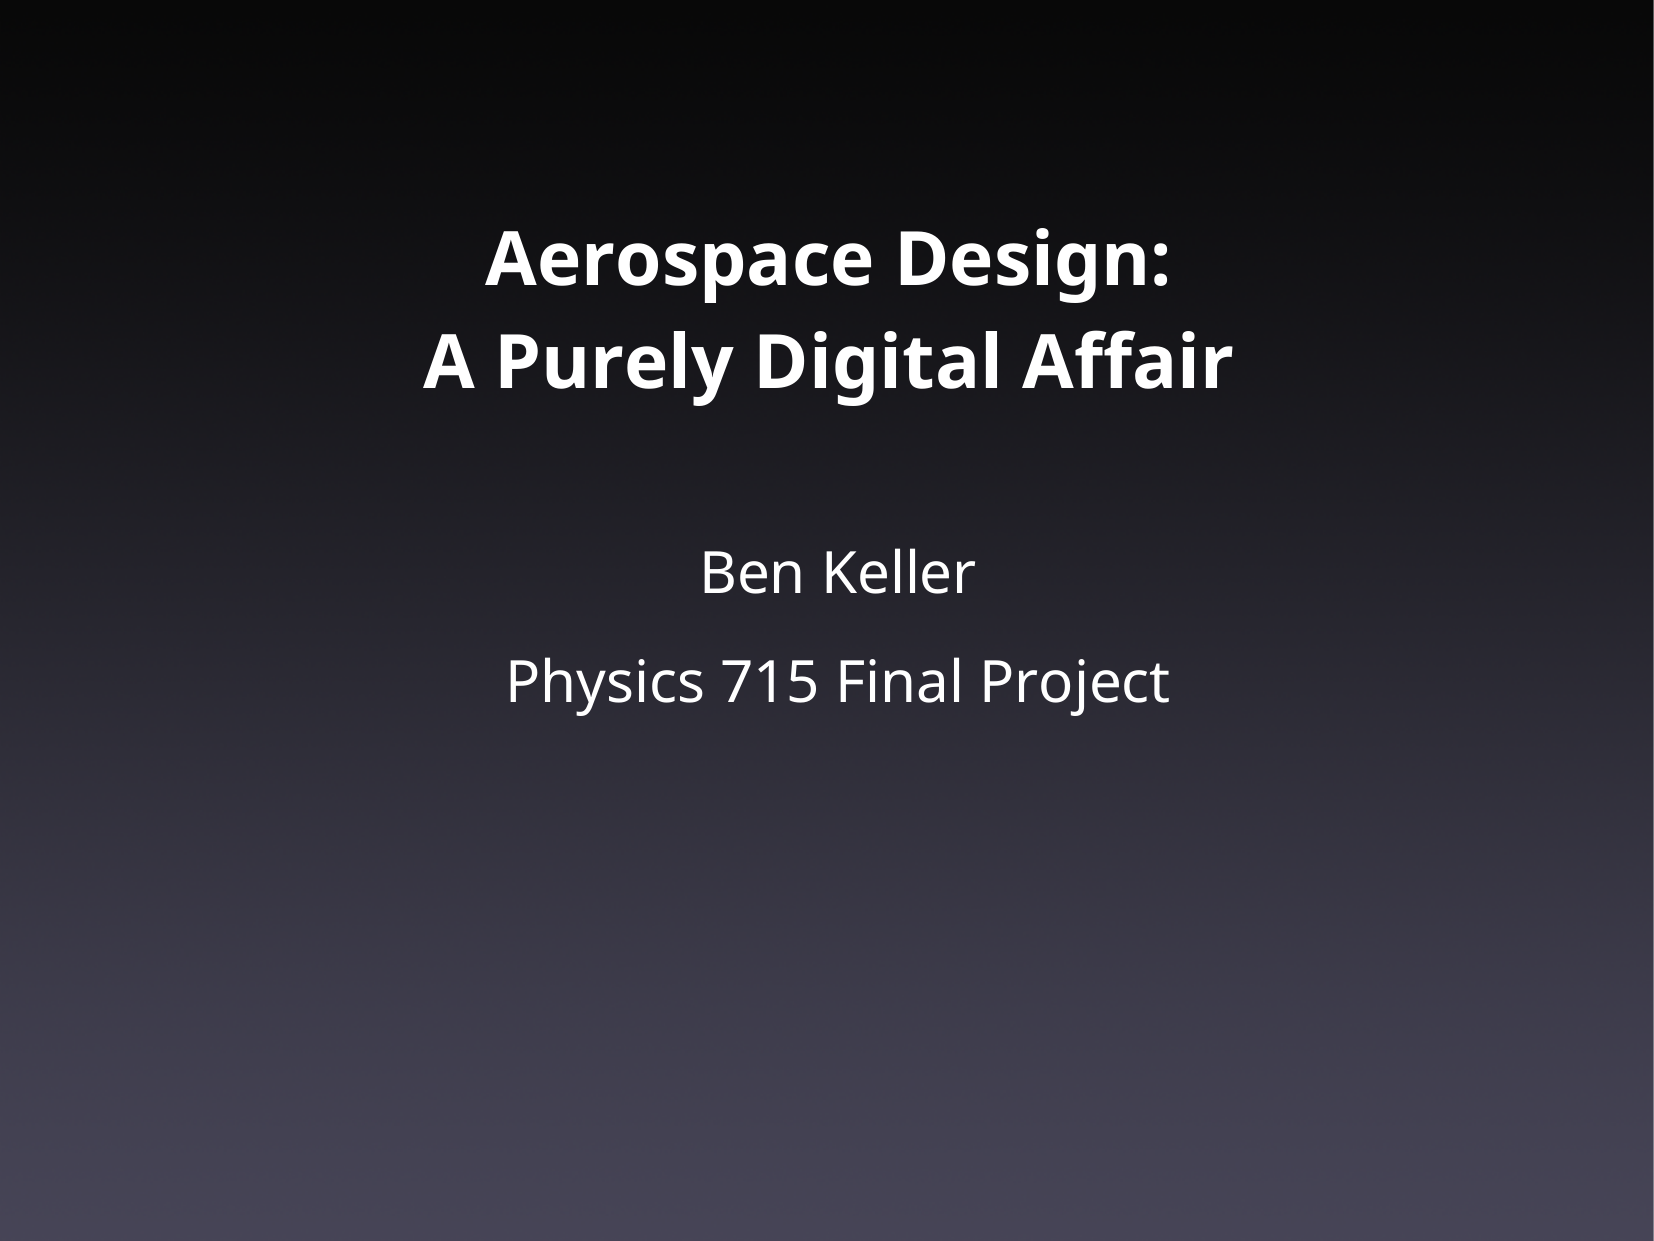

# Aerospace Design: A Purely Digital Affair
Ben Keller
Physics 715 Final Project